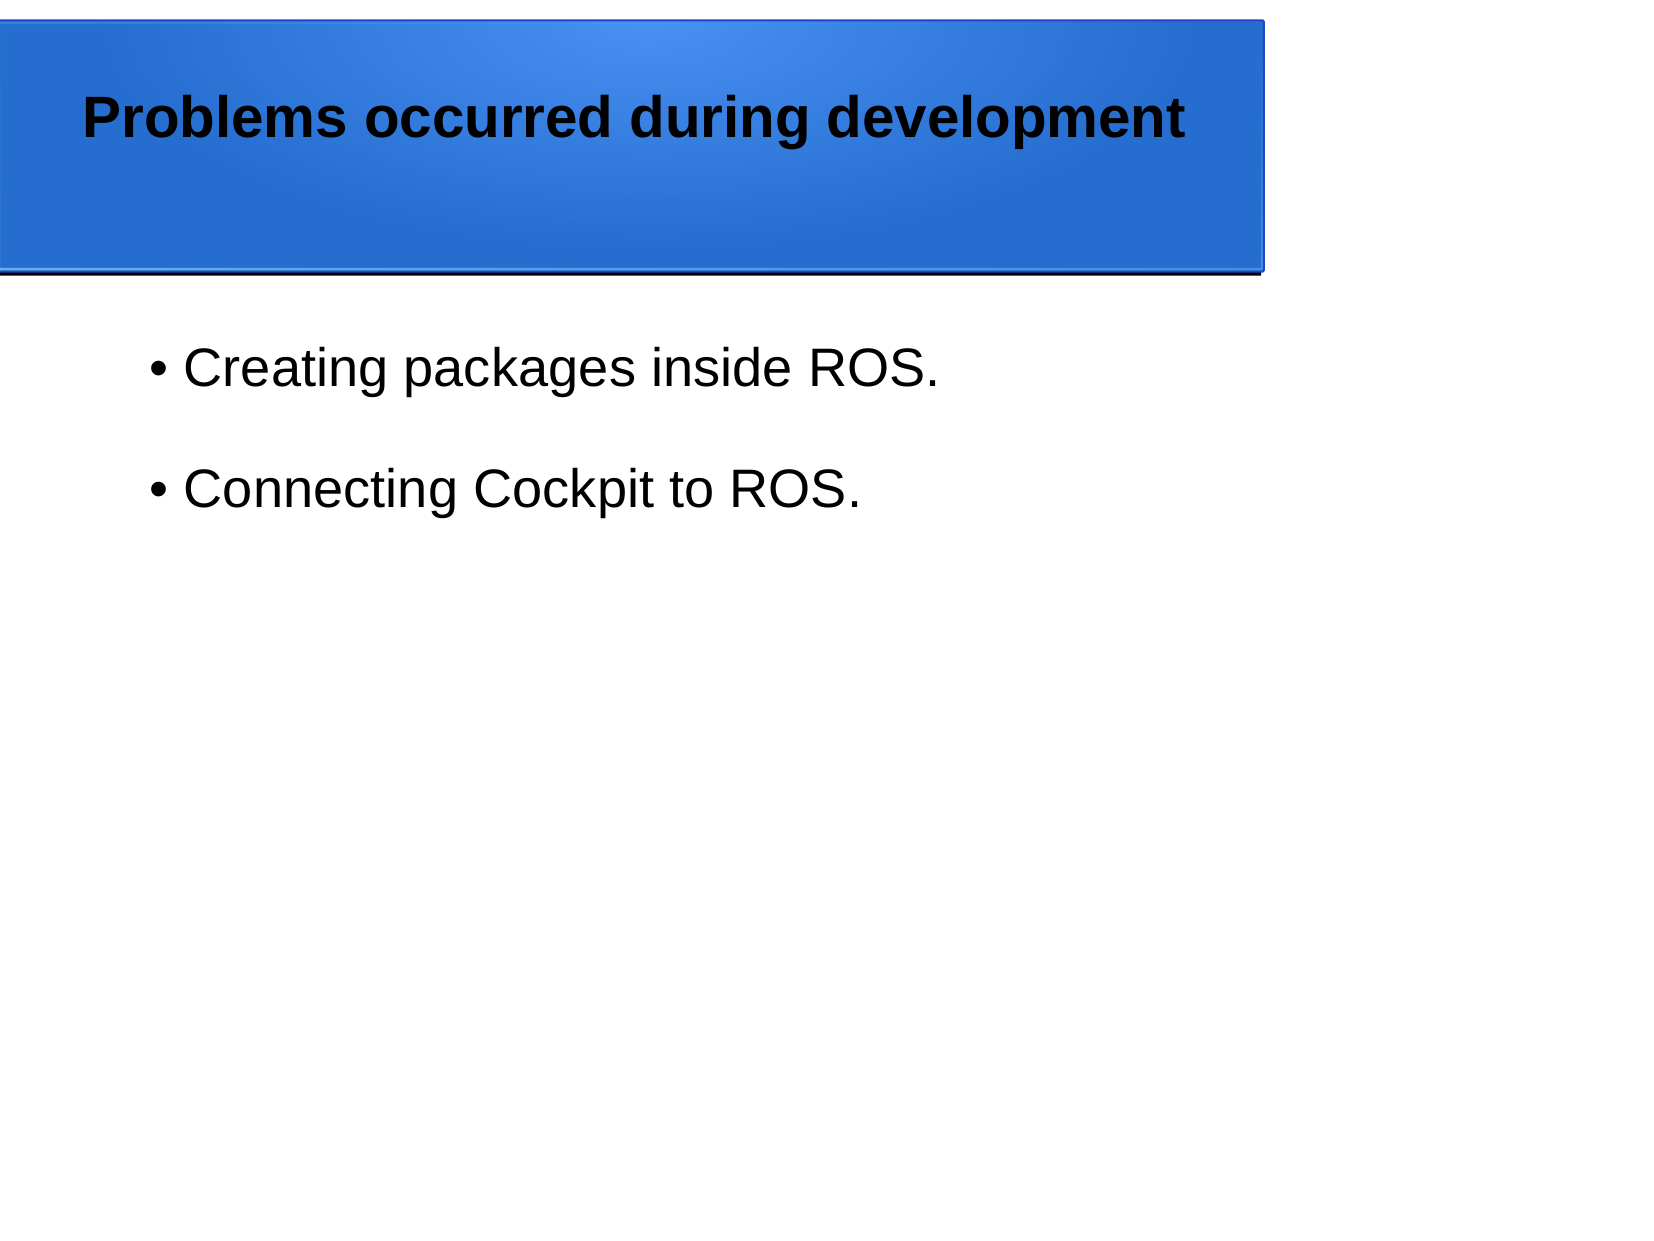

# Problems occurred during development
• Creating packages inside ROS.
• Connecting Cockpit to ROS.